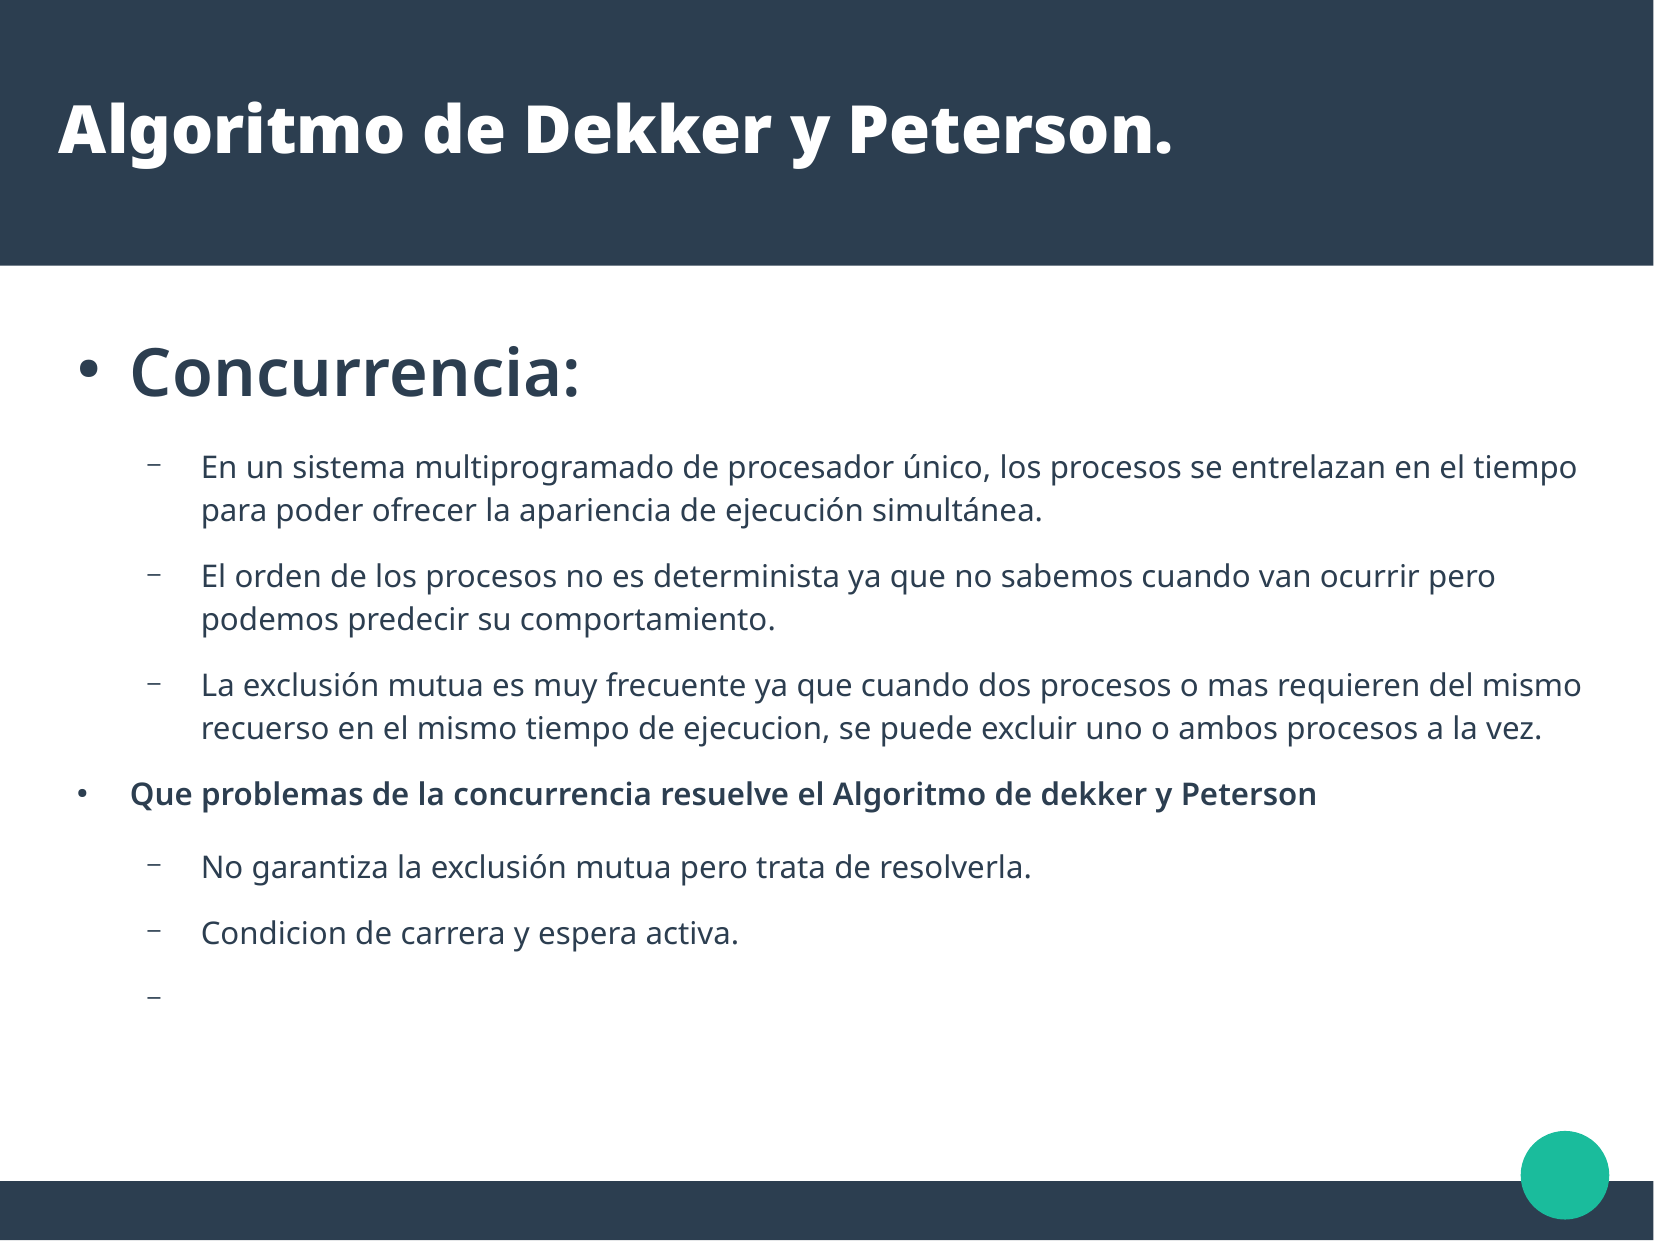

# Algoritmo de Dekker y Peterson.
Concurrencia:
En un sistema multiprogramado de procesador único, los procesos se entrelazan en el tiempo para poder ofrecer la apariencia de ejecución simultánea.
El orden de los procesos no es determinista ya que no sabemos cuando van ocurrir pero podemos predecir su comportamiento.
La exclusión mutua es muy frecuente ya que cuando dos procesos o mas requieren del mismo recuerso en el mismo tiempo de ejecucion, se puede excluir uno o ambos procesos a la vez.
Que problemas de la concurrencia resuelve el Algoritmo de dekker y Peterson
No garantiza la exclusión mutua pero trata de resolverla.
Condicion de carrera y espera activa.